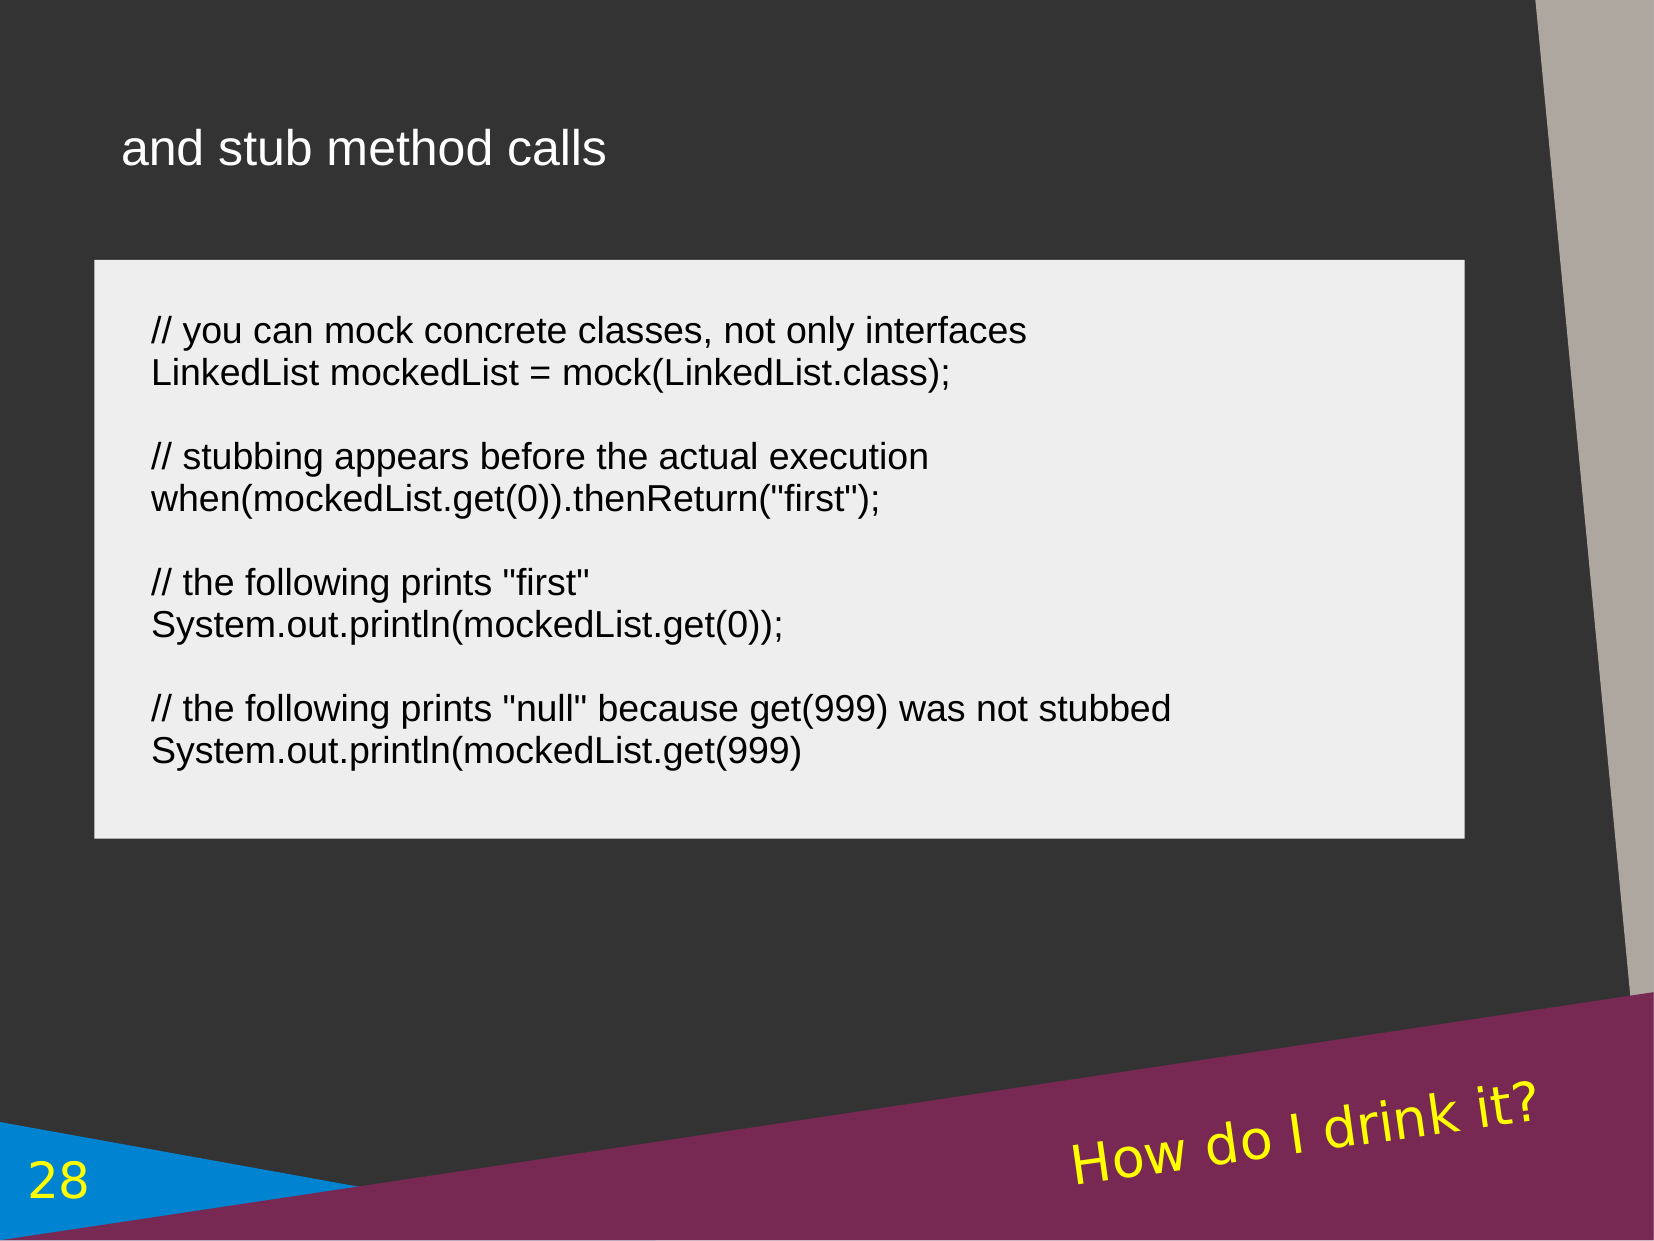

and stub method calls
 // you can mock concrete classes, not only interfaces
 LinkedList mockedList = mock(LinkedList.class);
 // stubbing appears before the actual execution
 when(mockedList.get(0)).thenReturn("first");
 // the following prints "first"
 System.out.println(mockedList.get(0));
 // the following prints "null" because get(999) was not stubbed
 System.out.println(mockedList.get(999)
# How do I drink it?
28